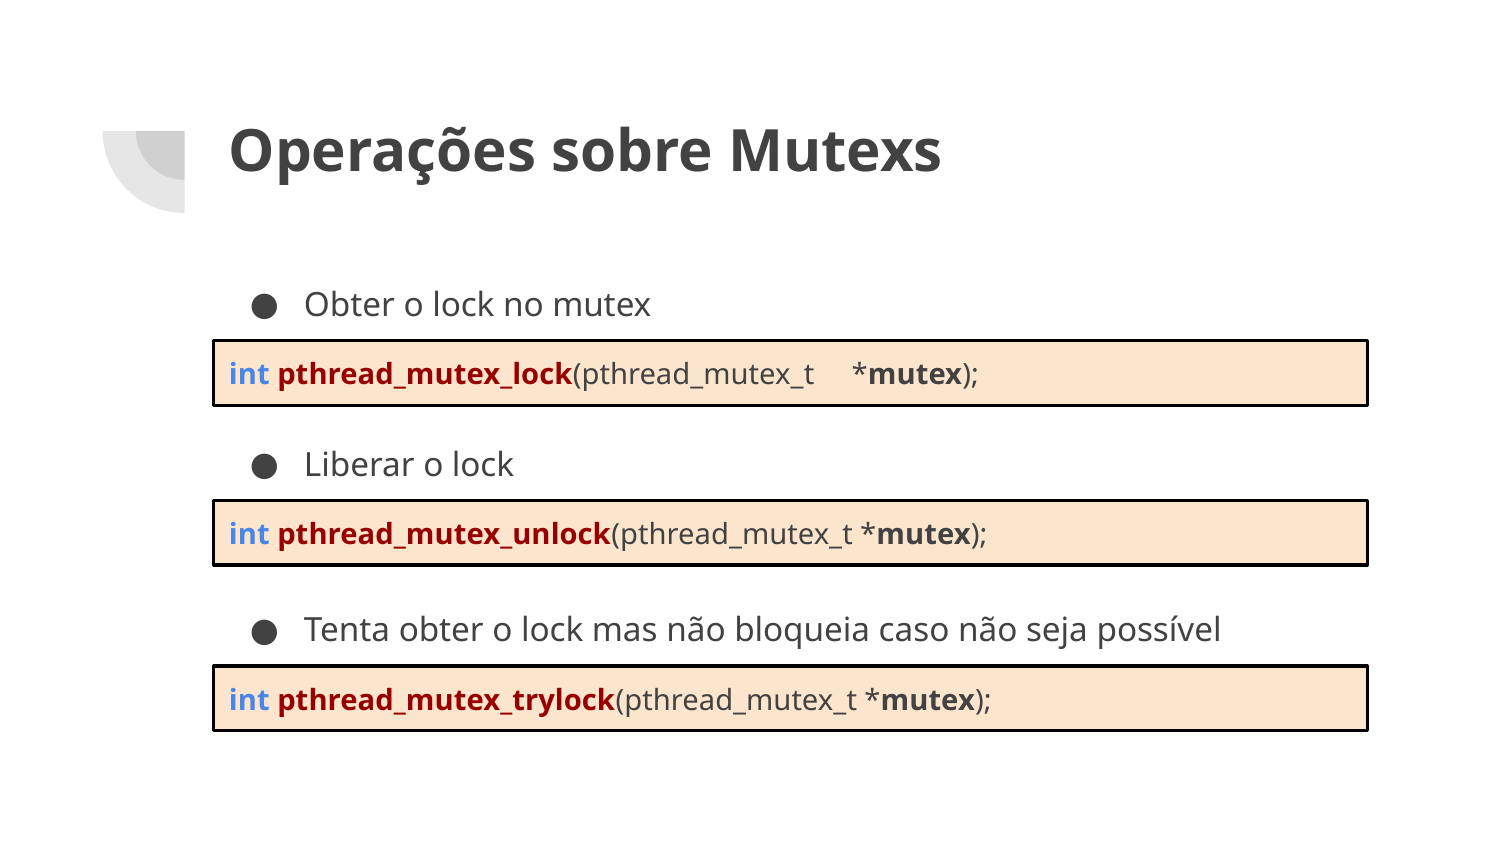

# Operações sobre Mutexs
Obter o lock no mutex
int pthread_mutex_lock(pthread_mutex_t *mutex);
Liberar o lock
int pthread_mutex_unlock(pthread_mutex_t *mutex);
Tenta obter o lock mas não bloqueia caso não seja possı́vel
int pthread_mutex_trylock(pthread_mutex_t *mutex);